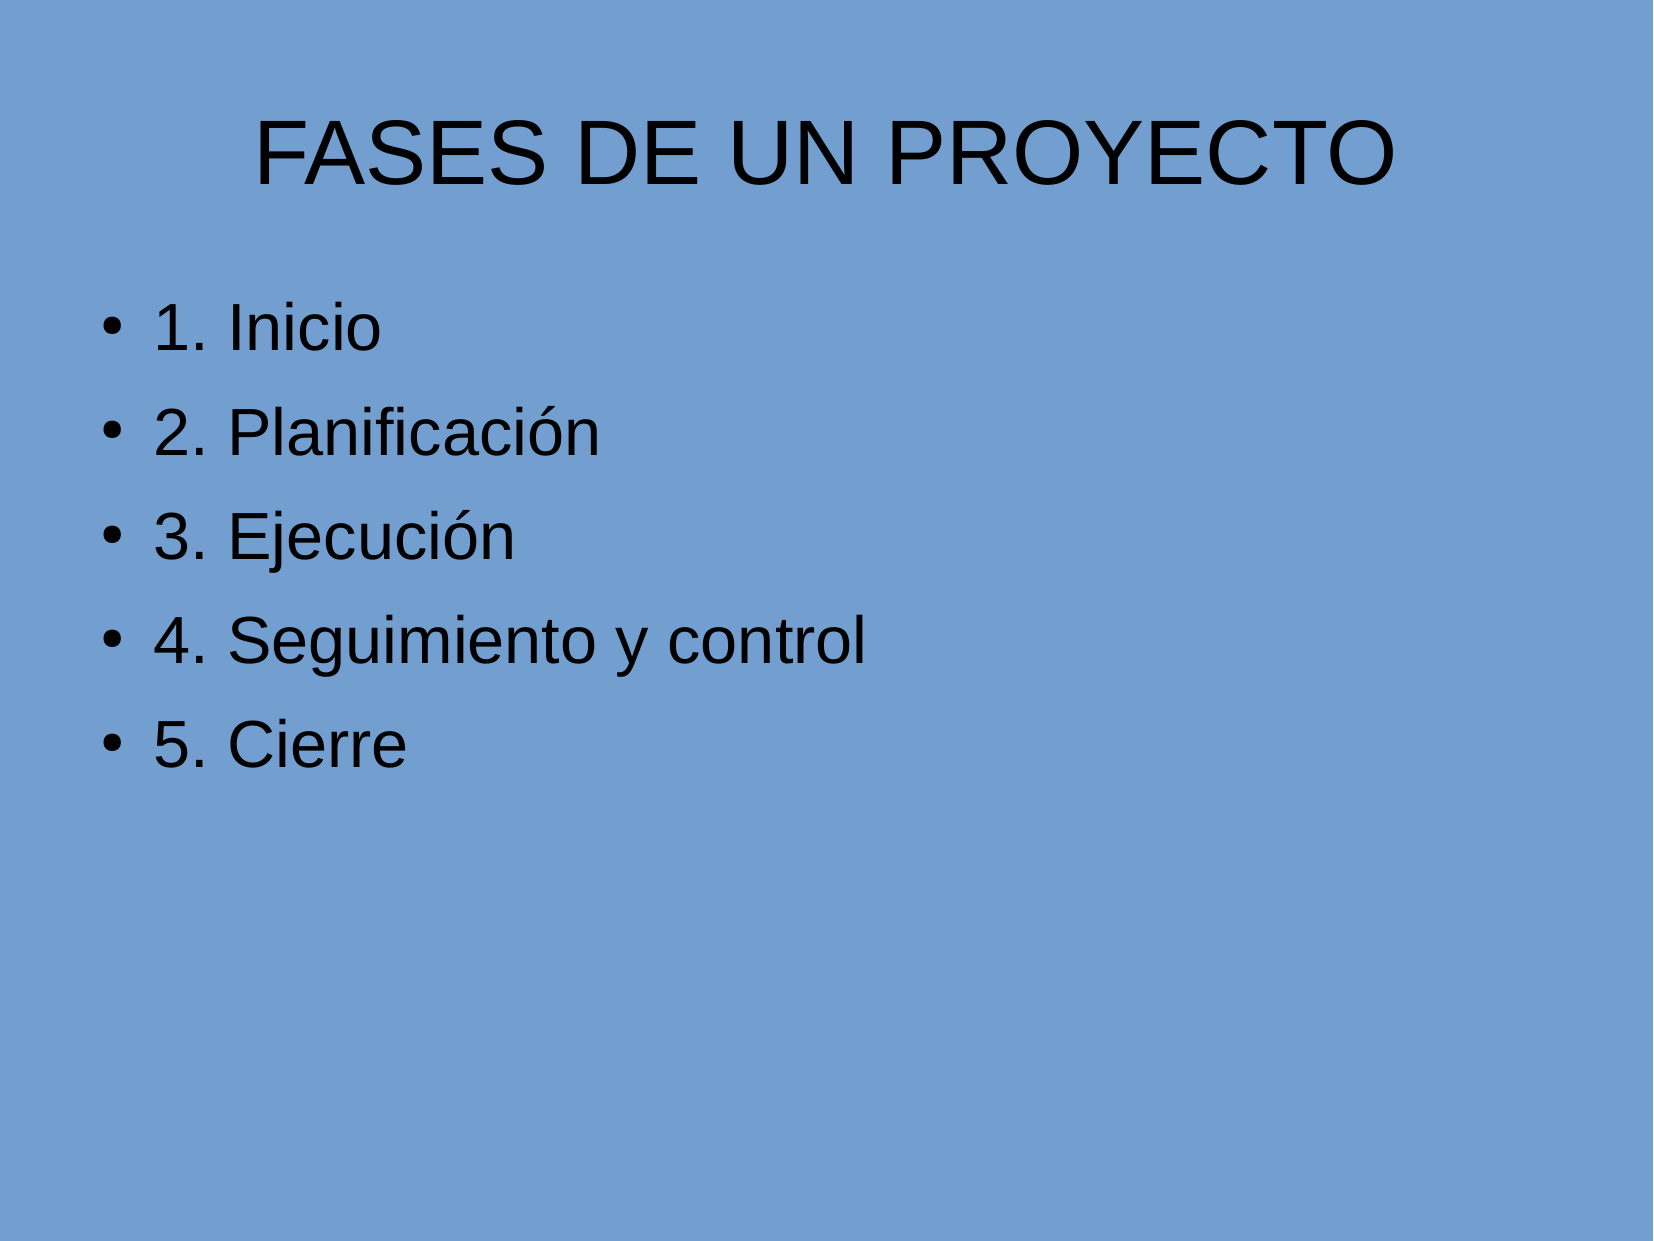

# FASES DE UN PROYECTO
1. Inicio
2. Planificación
3. Ejecución
4. Seguimiento y control
5. Cierre